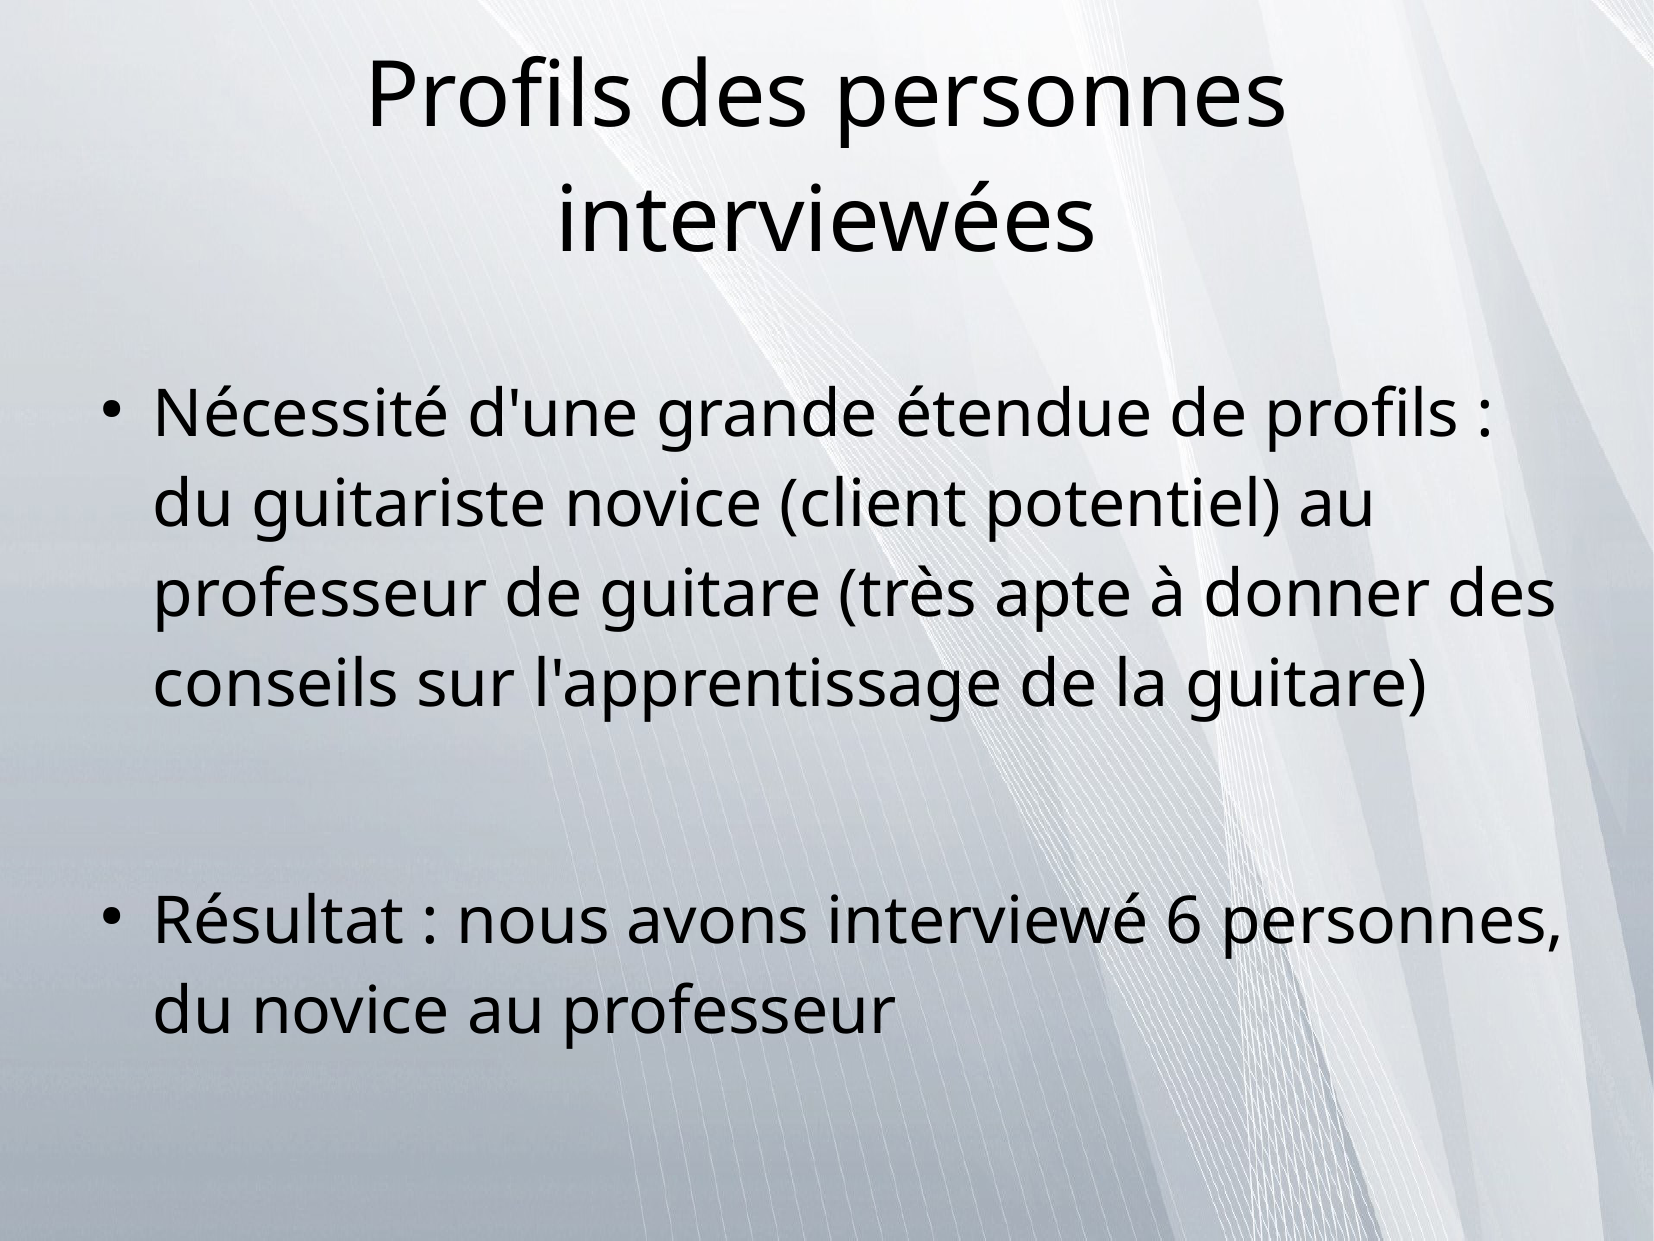

# Profils des personnes interviewées
Nécessité d'une grande étendue de profils : du guitariste novice (client potentiel) au professeur de guitare (très apte à donner des conseils sur l'apprentissage de la guitare)
Résultat : nous avons interviewé 6 personnes, du novice au professeur